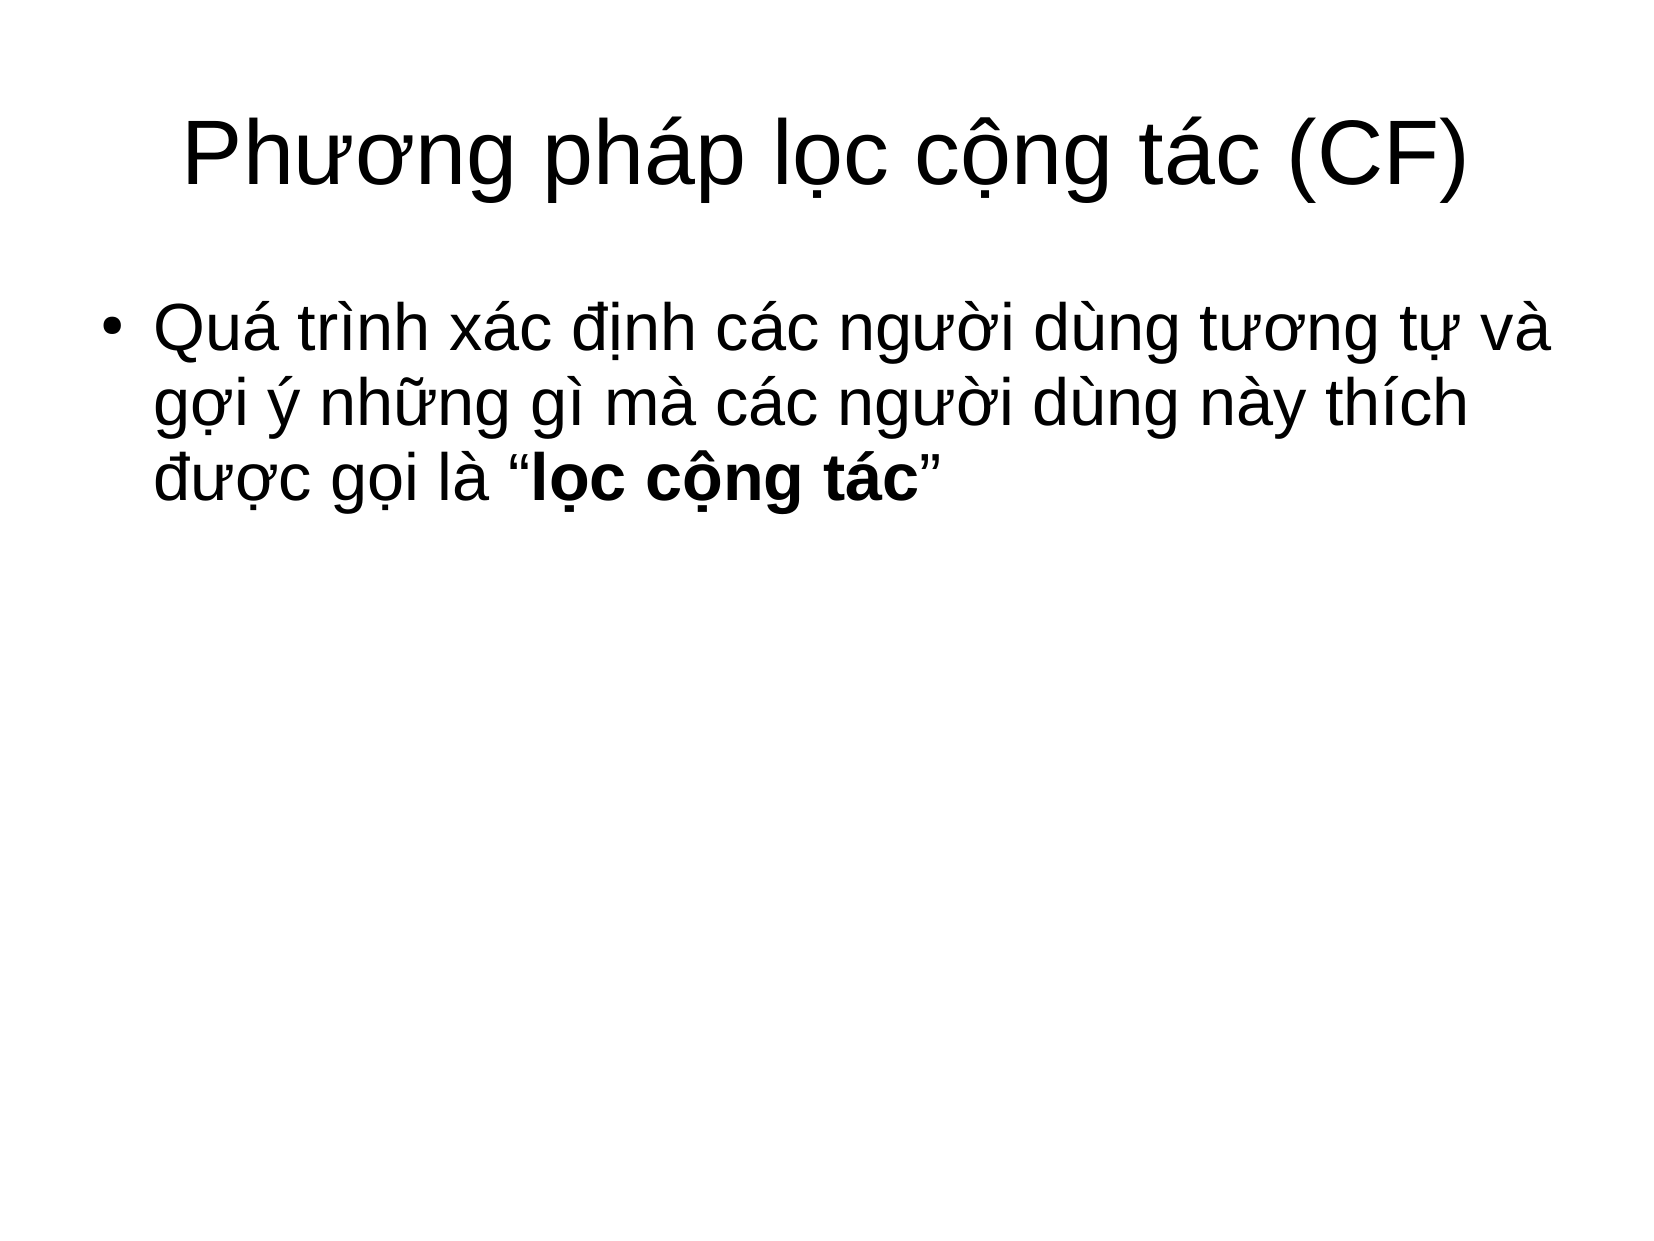

# Phương pháp lọc cộng tác (CF)
Quá trình xác định các người dùng tương tự và gợi ý những gì mà các người dùng này thích được gọi là “lọc cộng tác”